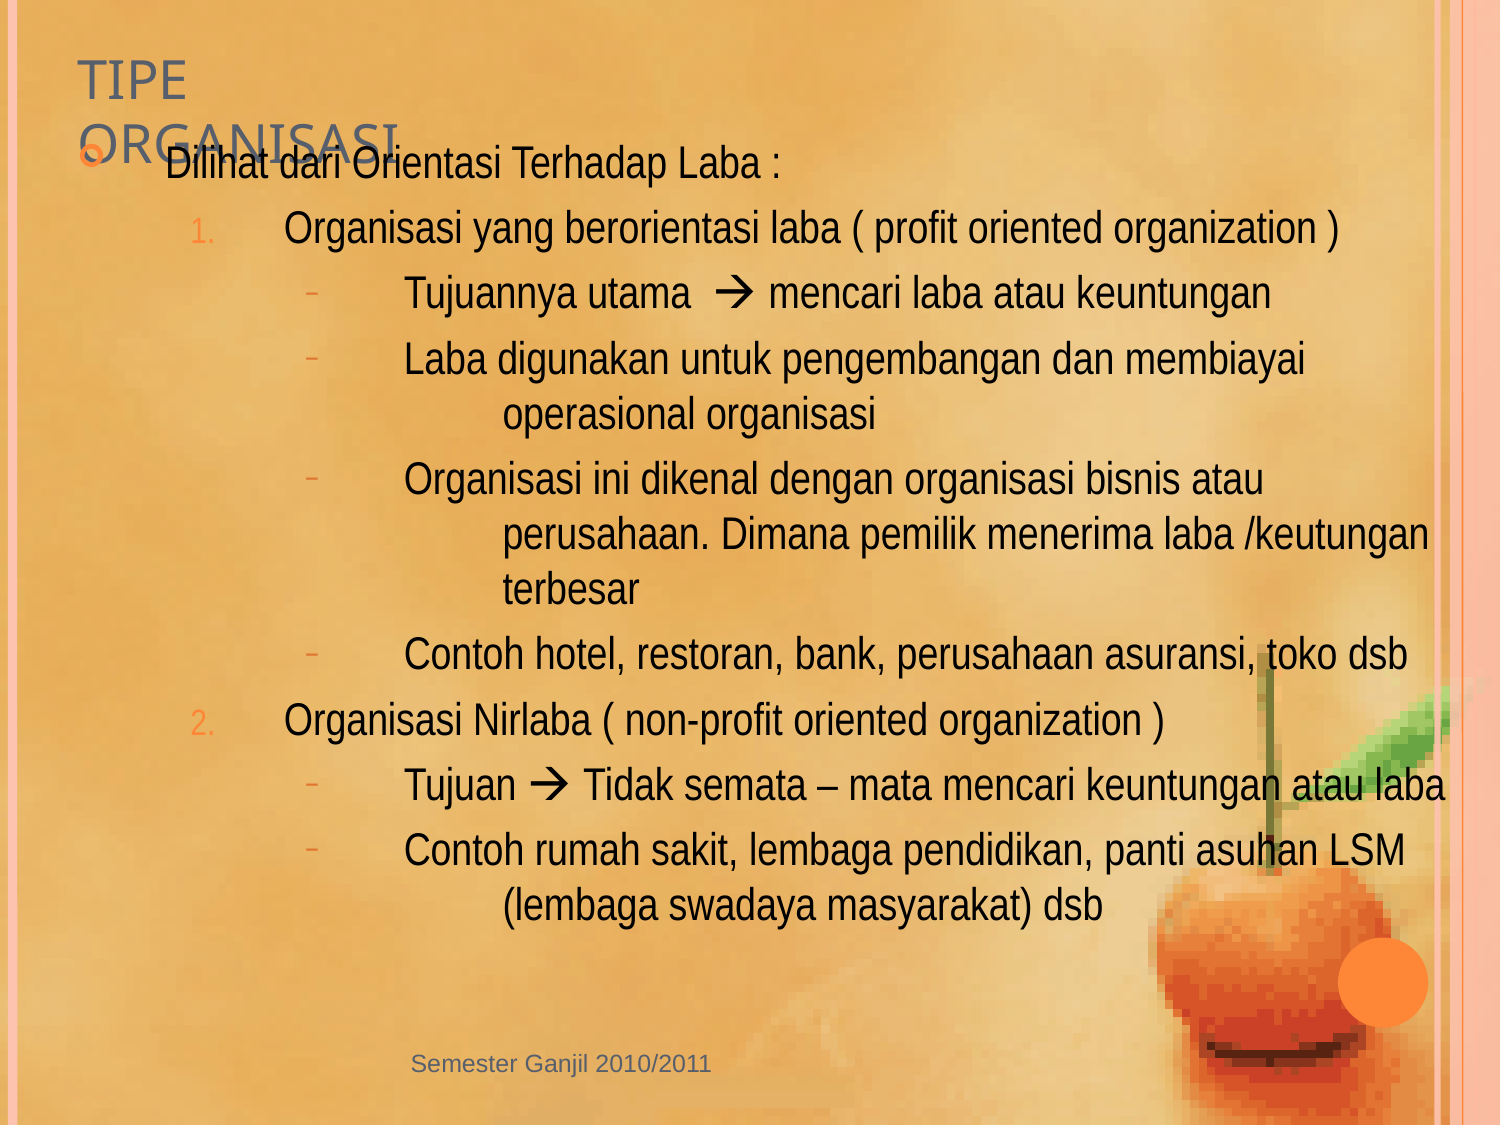

# Tipe Organisasi
Dilihat dari Orientasi Terhadap Laba :
Organisasi yang berorientasi laba ( profit oriented organization )
Tujuannya utama  mencari laba atau keuntungan
Laba digunakan untuk pengembangan dan membiayai operasional organisasi
Organisasi ini dikenal dengan organisasi bisnis atau perusahaan. Dimana pemilik menerima laba /keutungan terbesar
Contoh hotel, restoran, bank, perusahaan asuransi, toko dsb
Organisasi Nirlaba ( non-profit oriented organization )
Tujuan  Tidak semata – mata mencari keuntungan atau laba
Contoh rumah sakit, lembaga pendidikan, panti asuhan LSM (lembaga swadaya masyarakat) dsb
Semester Ganjil 2010/2011